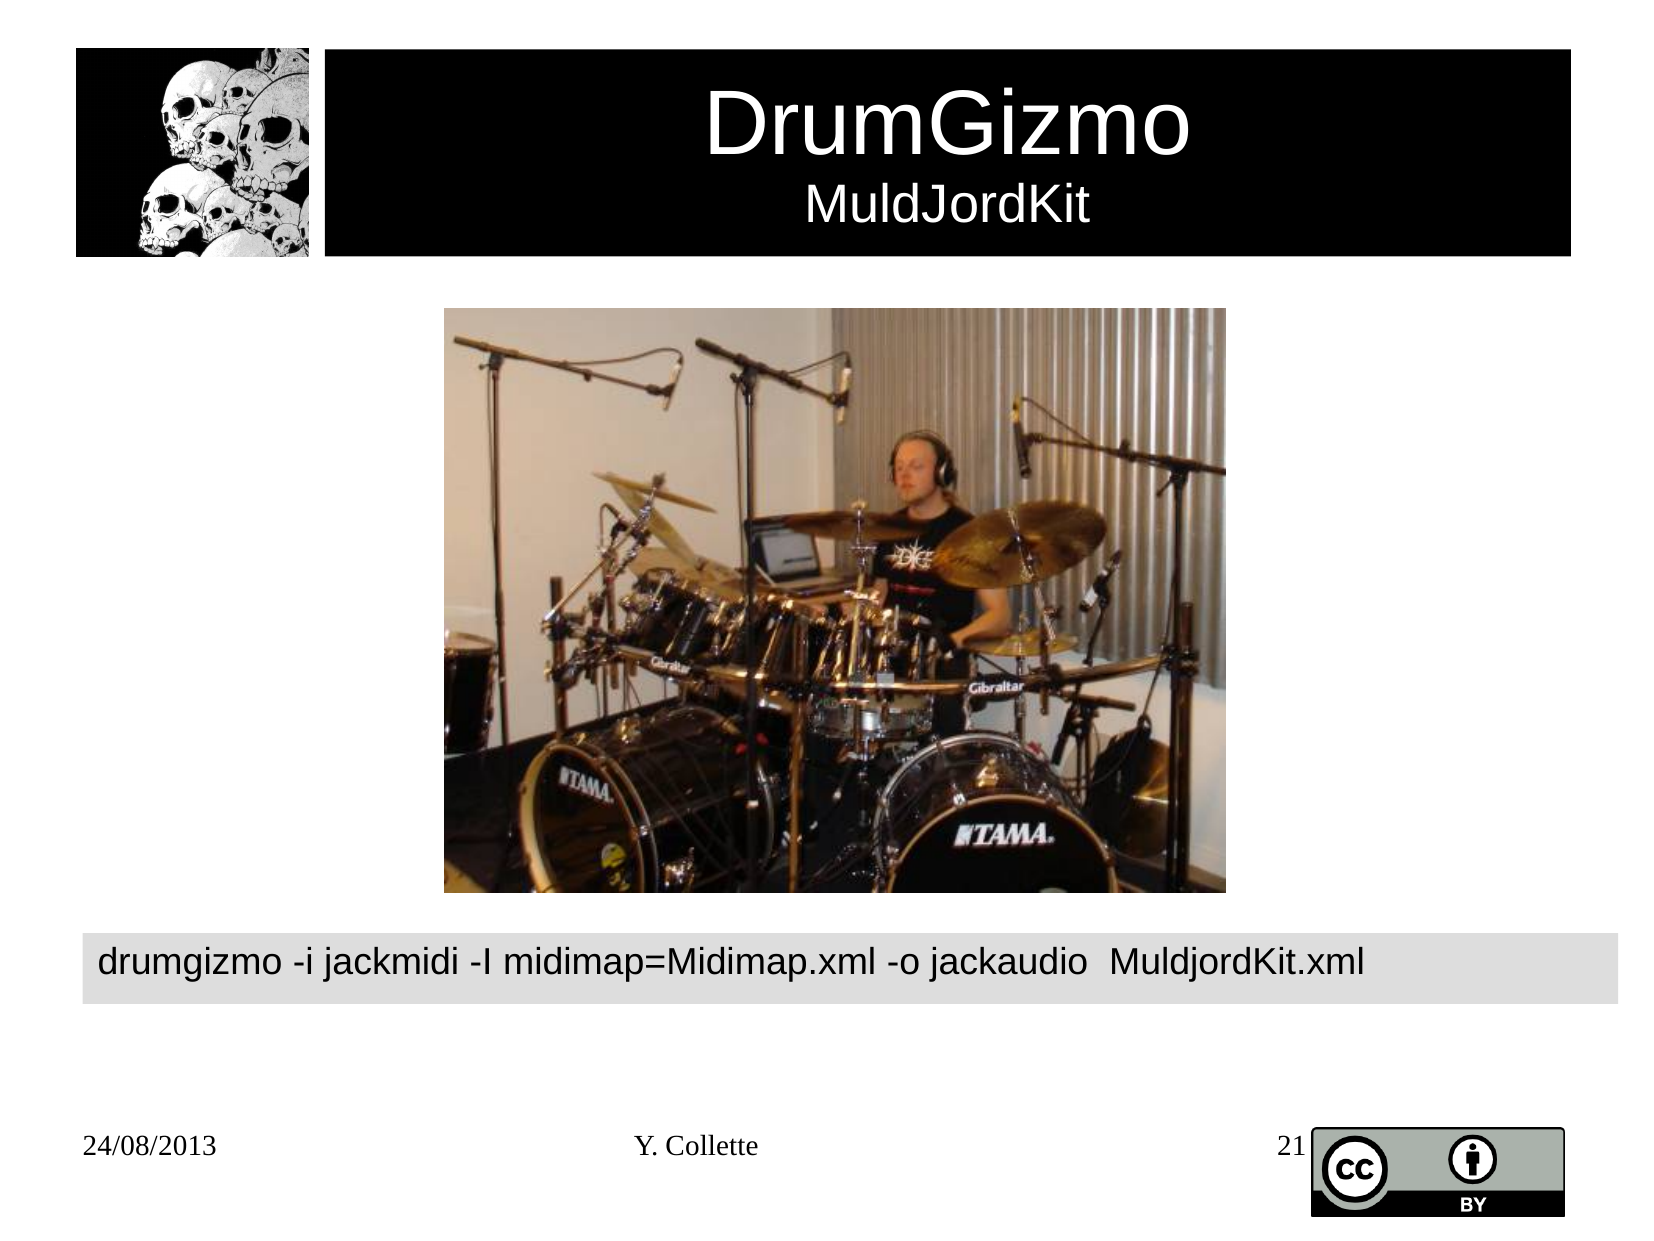

# DrumGizmo MuldJordKit
drumgizmo -i jackmidi -I midimap=Midimap.xml -o jackaudio MuldjordKit.xml
Y. Collette
21